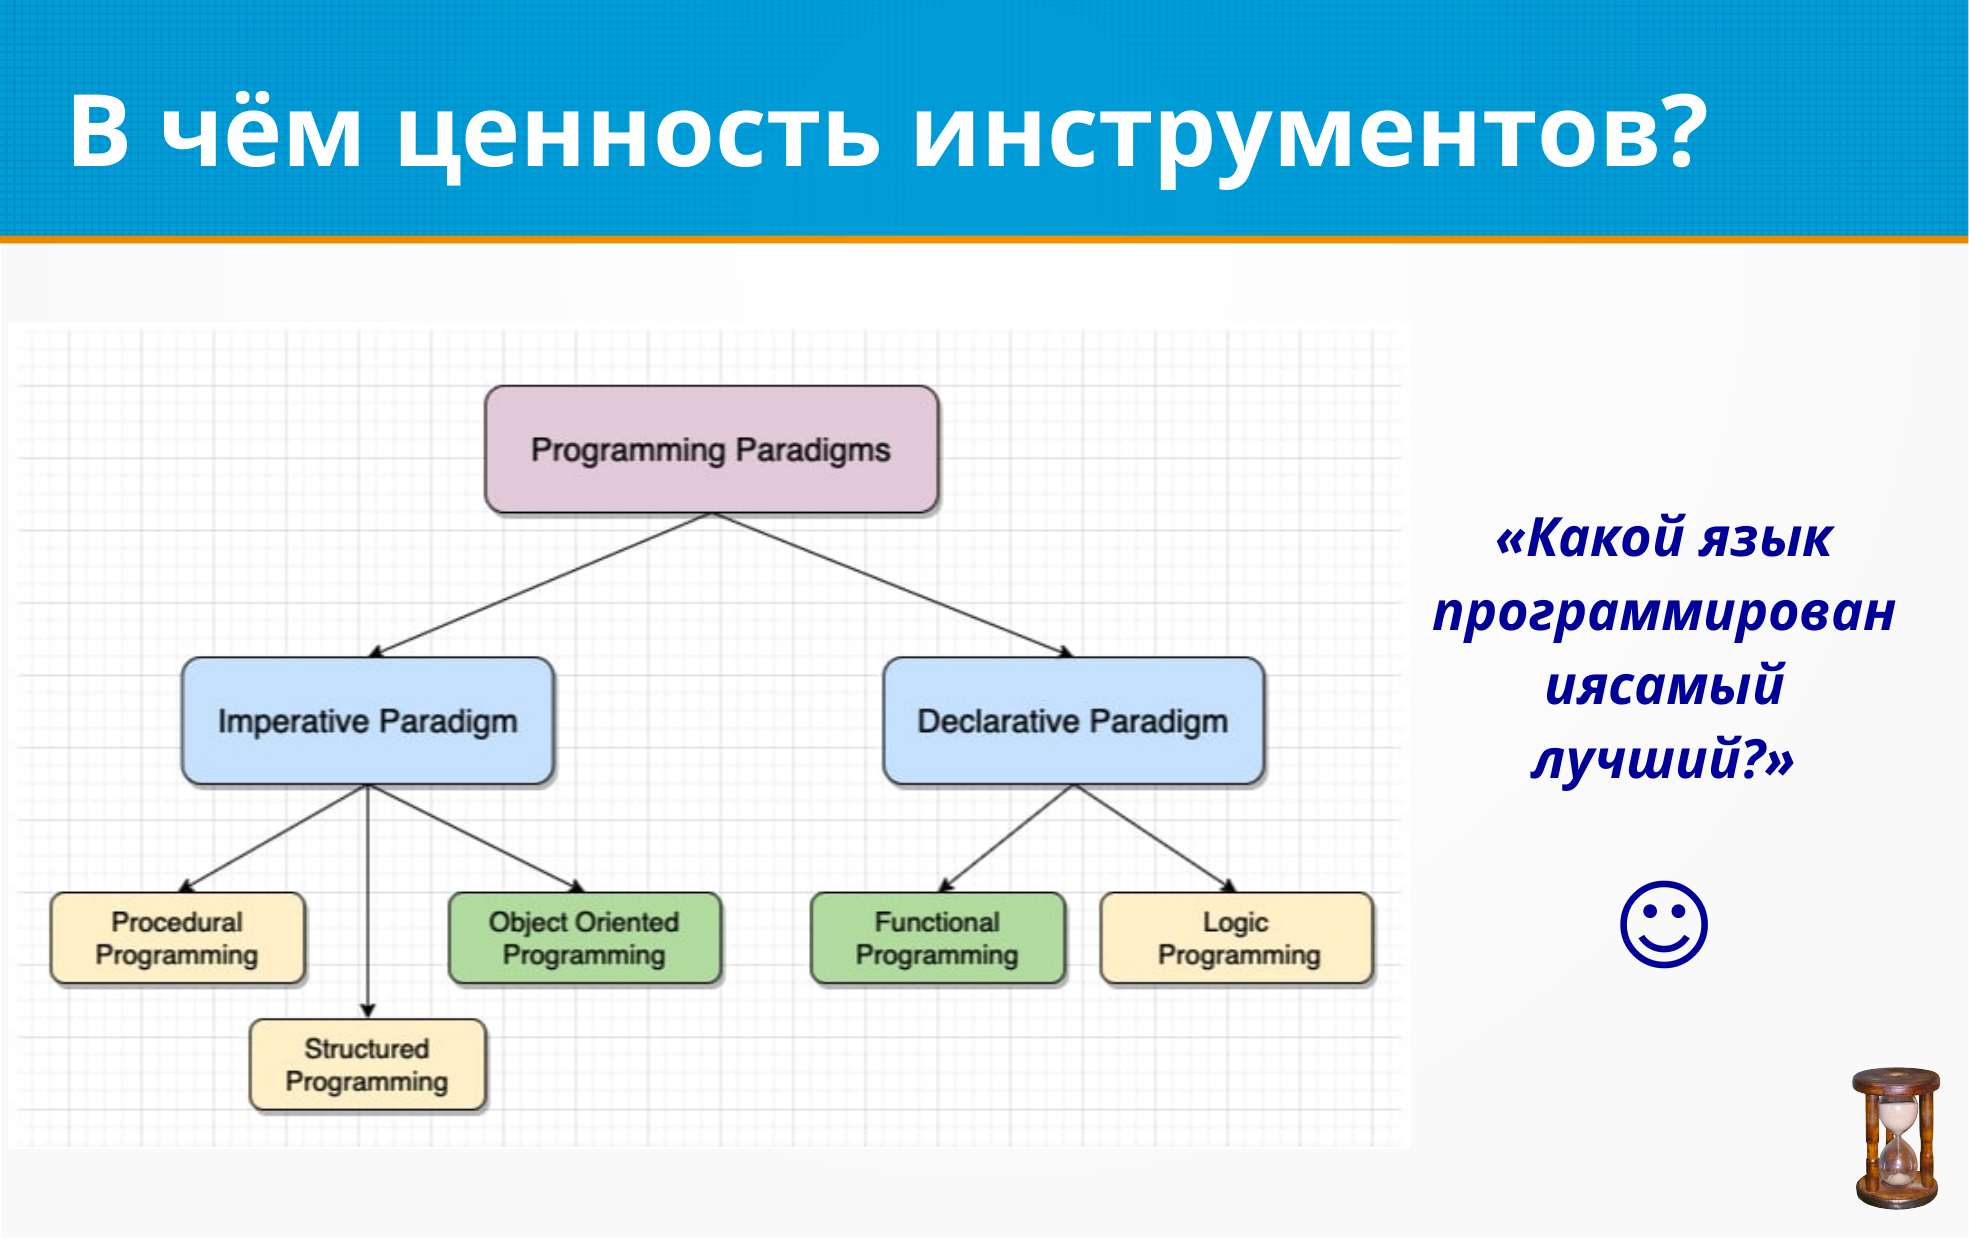

В чём ценность инструментов?
«Какой язык
программированиясамый
лучший?»
☺